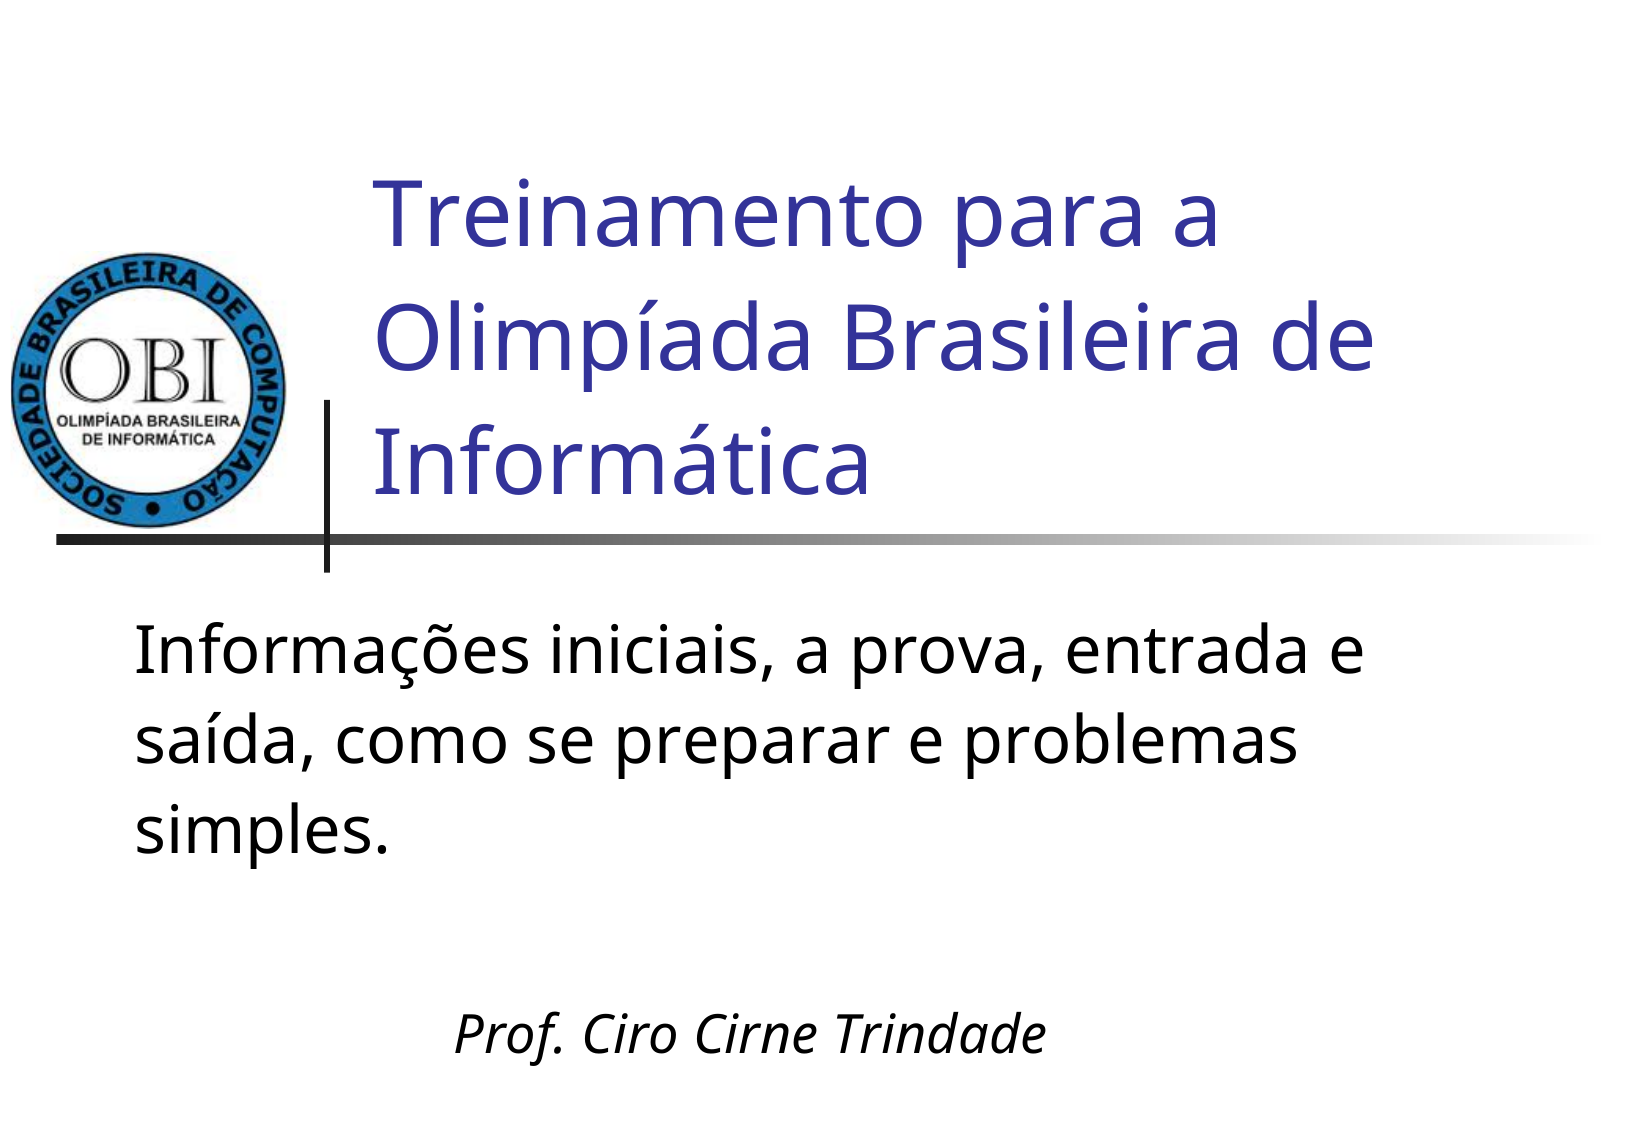

# Treinamento para a Olimpíada Brasileira de Informática
Informações iniciais, a prova, entrada e saída, como se preparar e problemas simples.
Prof. Ciro Cirne Trindade